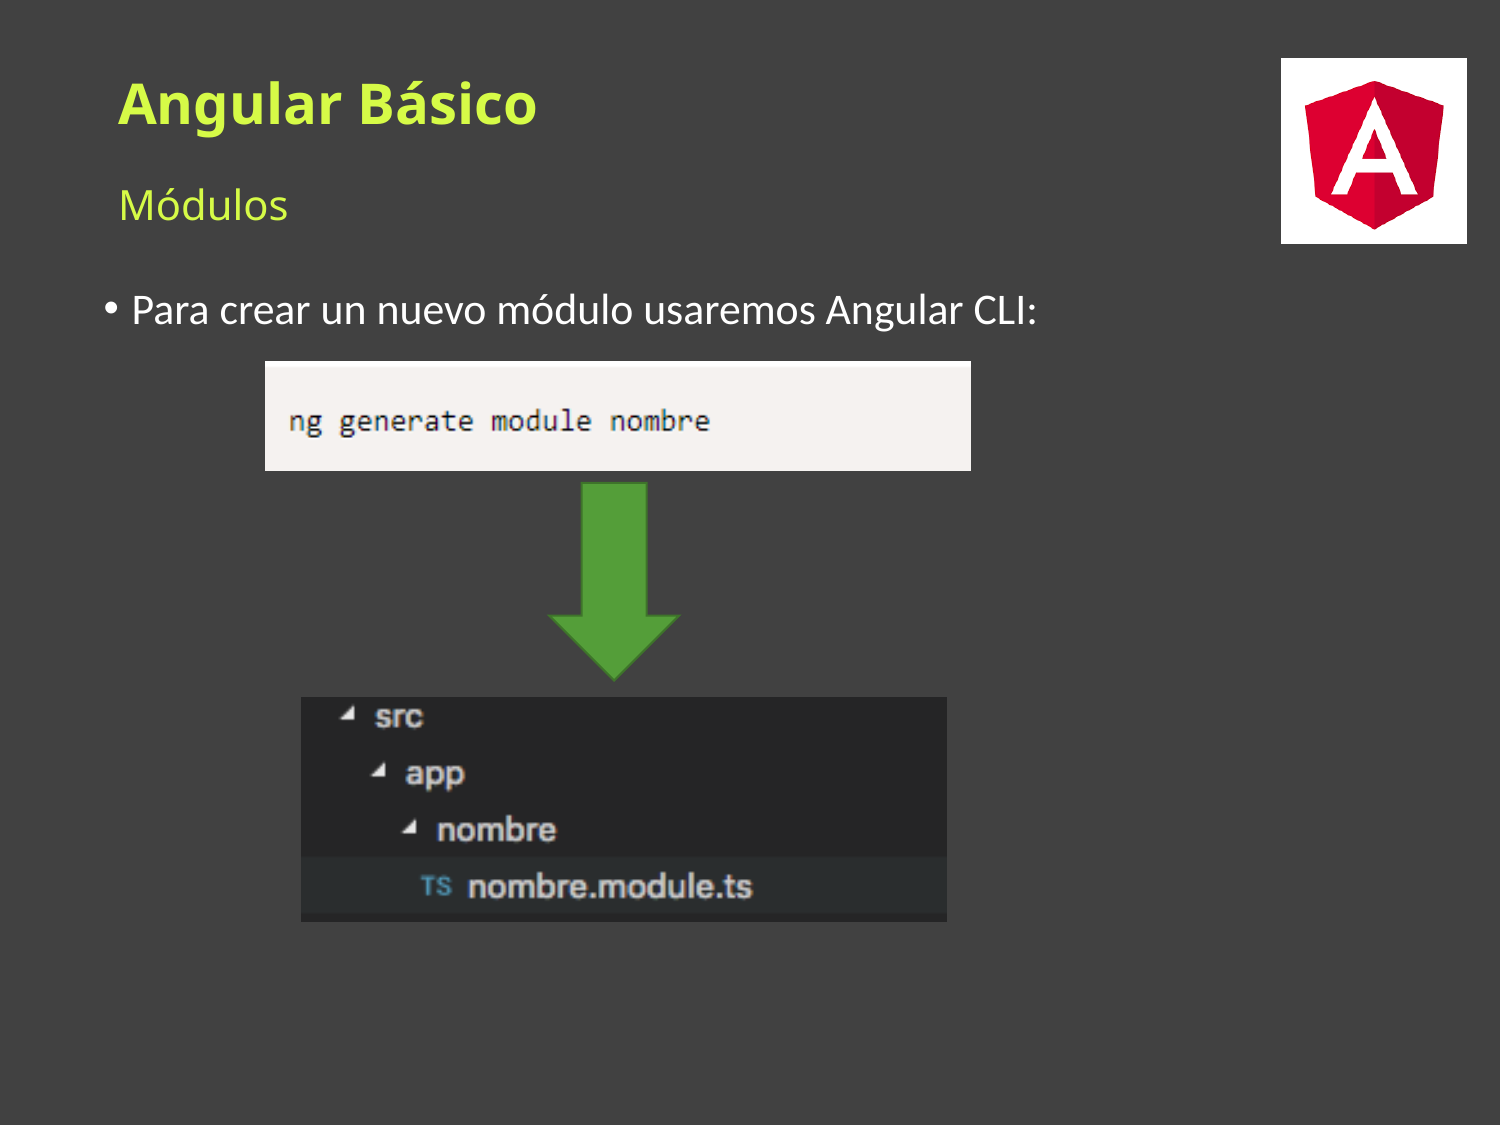

# Angular Básico
Módulos
Para crear un nuevo módulo usaremos Angular CLI: